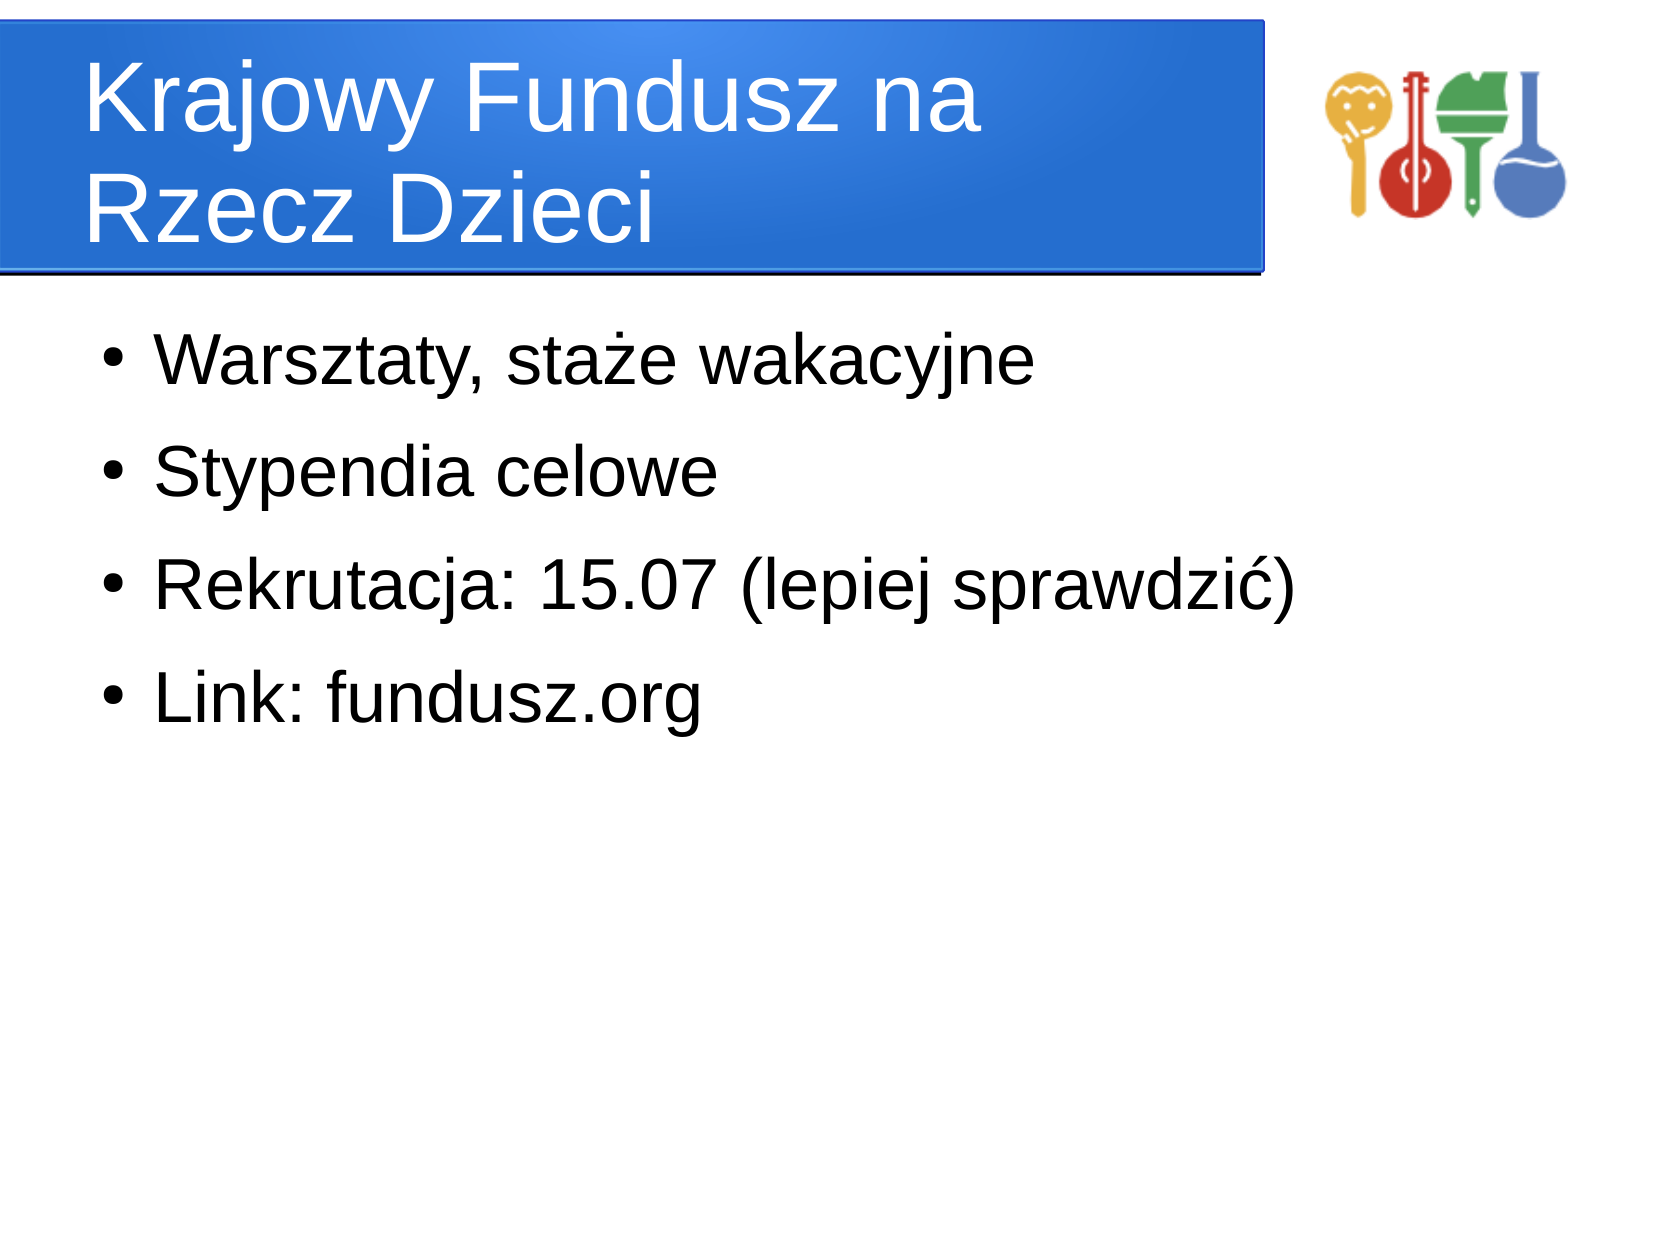

# Krajowy Fundusz na Rzecz Dzieci
Warsztaty, staże wakacyjne
Stypendia celowe
Rekrutacja: 15.07 (lepiej sprawdzić)
Link: fundusz.org